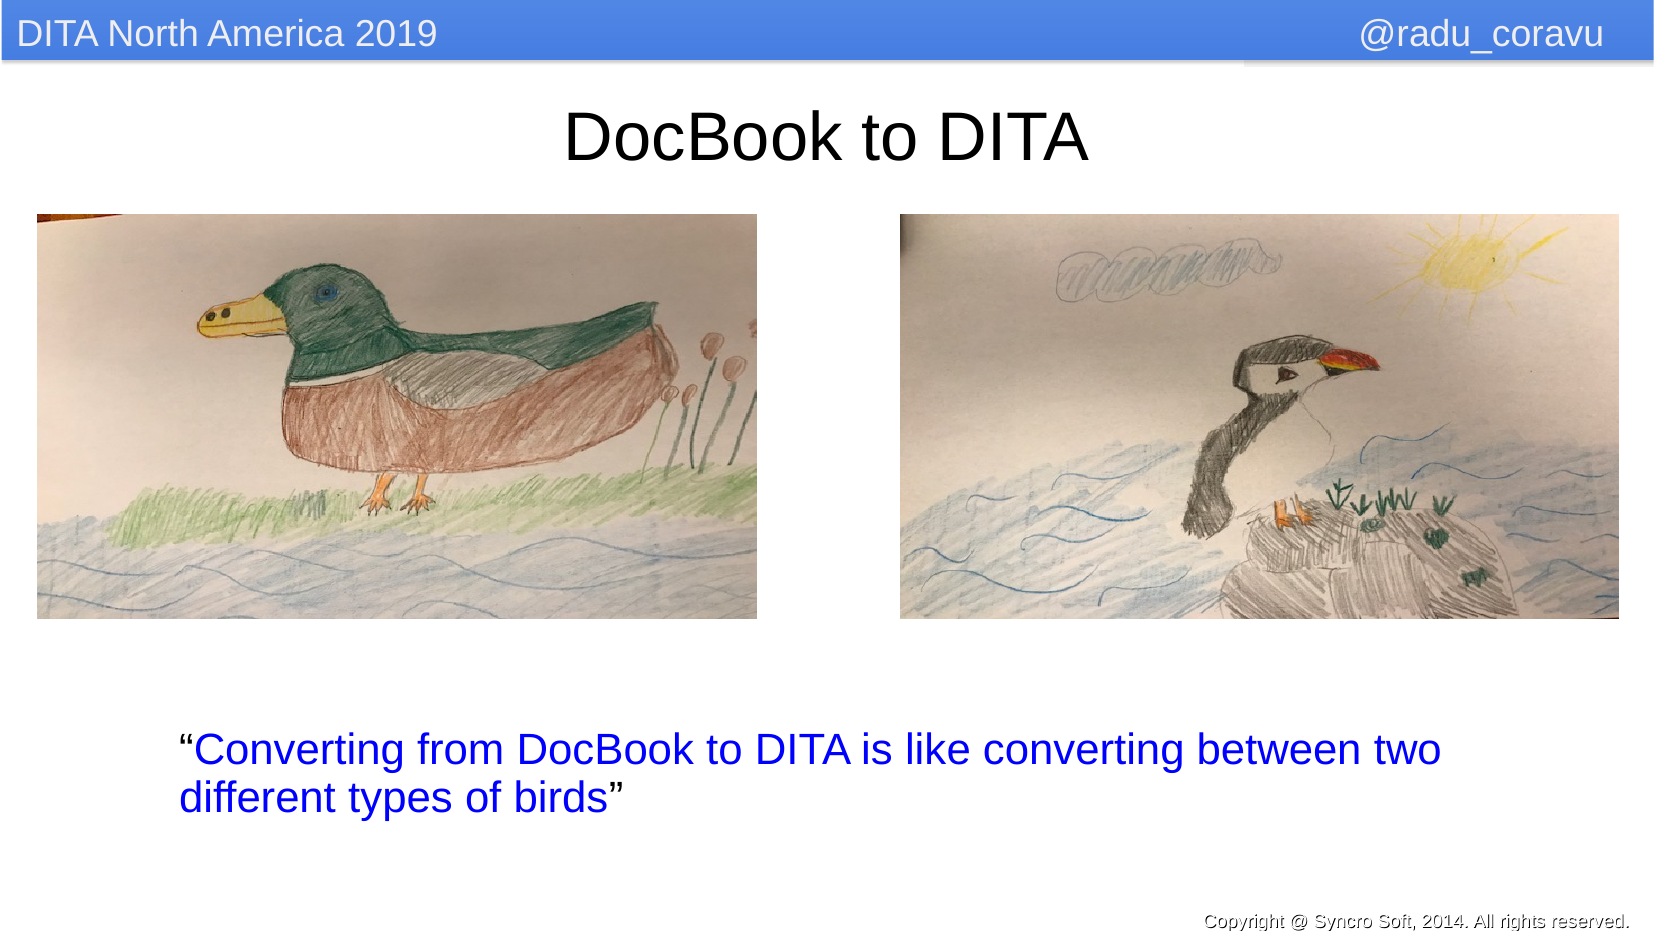

# DocBook to DITA
“Converting from DocBook to DITA is like converting between two different types of birds”